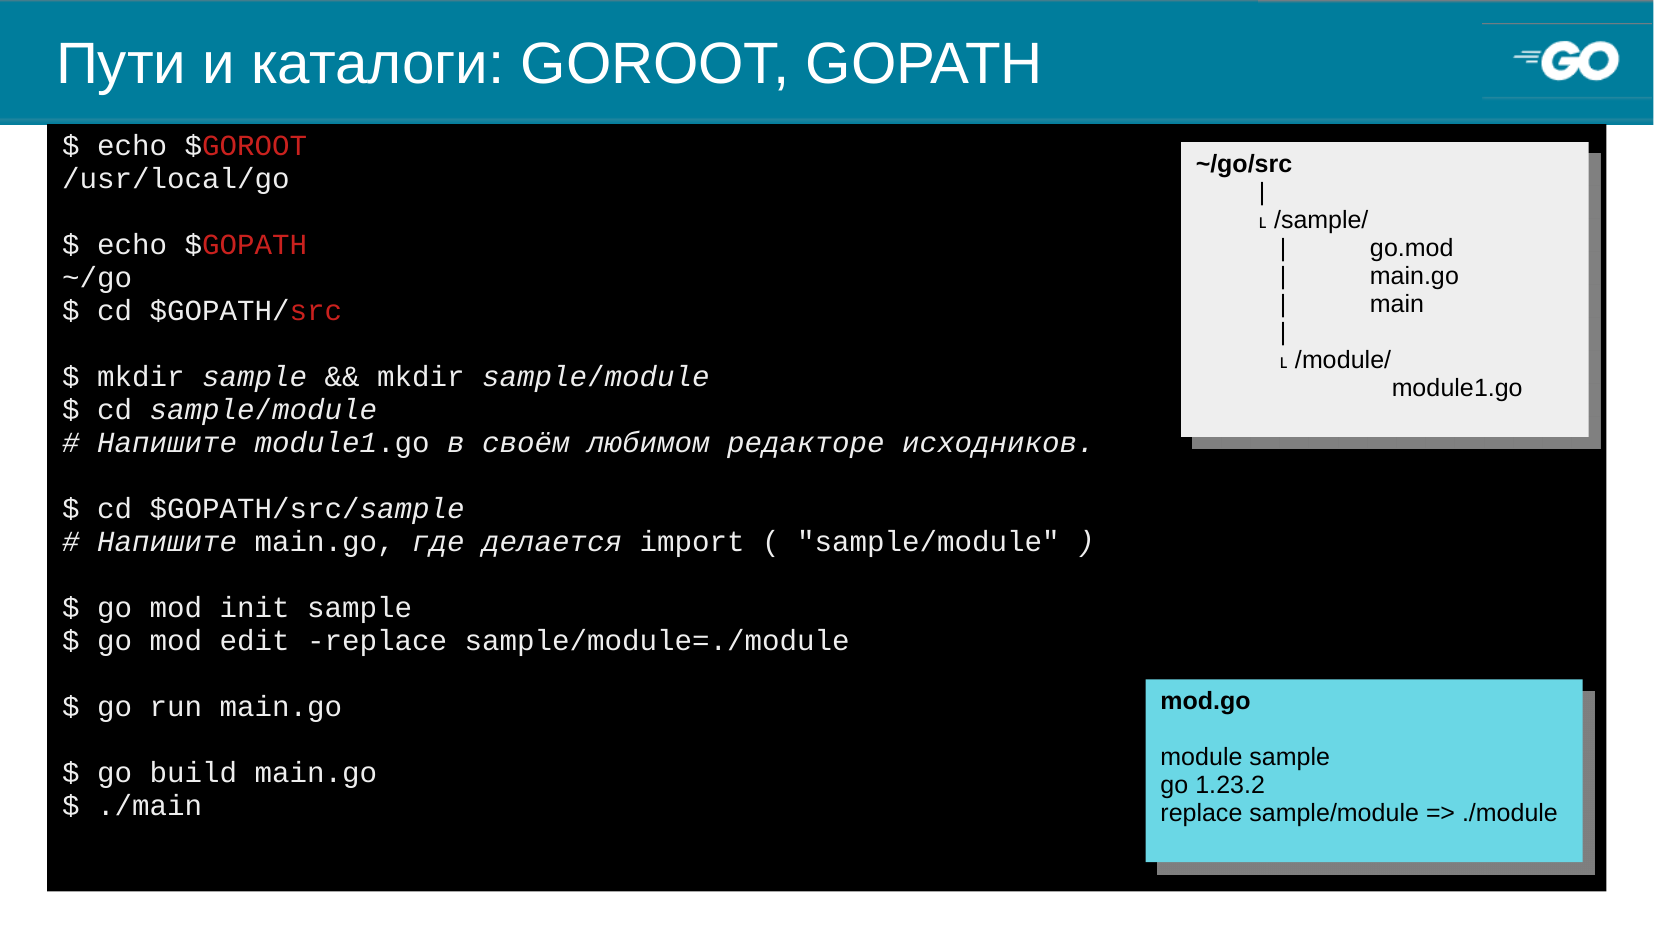

Пути и каталоги: GOROOT, GOPATH
$ echo $GOROOT
/usr/local/go
$ echo $GOPATH
~/go
$ cd $GOPATH/src
$ mkdir sample && mkdir sample/module
$ cd sample/module
# Напишите module1.go в своём любимом редакторе исходников.
$ cd $GOPATH/src/sample
# Напишите main.go, где делается import ( "sample/module" )
$ go mod init sample
$ go mod edit -replace sample/module=./module
$ go run main.go
$ go build main.go
$ ./main
~/go/src
 |
 ˪ /sample/
 | go.mod
 | main.go
 | main
 |
 ˪ /module/
 module1.go
mod.go
module sample
go 1.23.2
replace sample/module => ./module